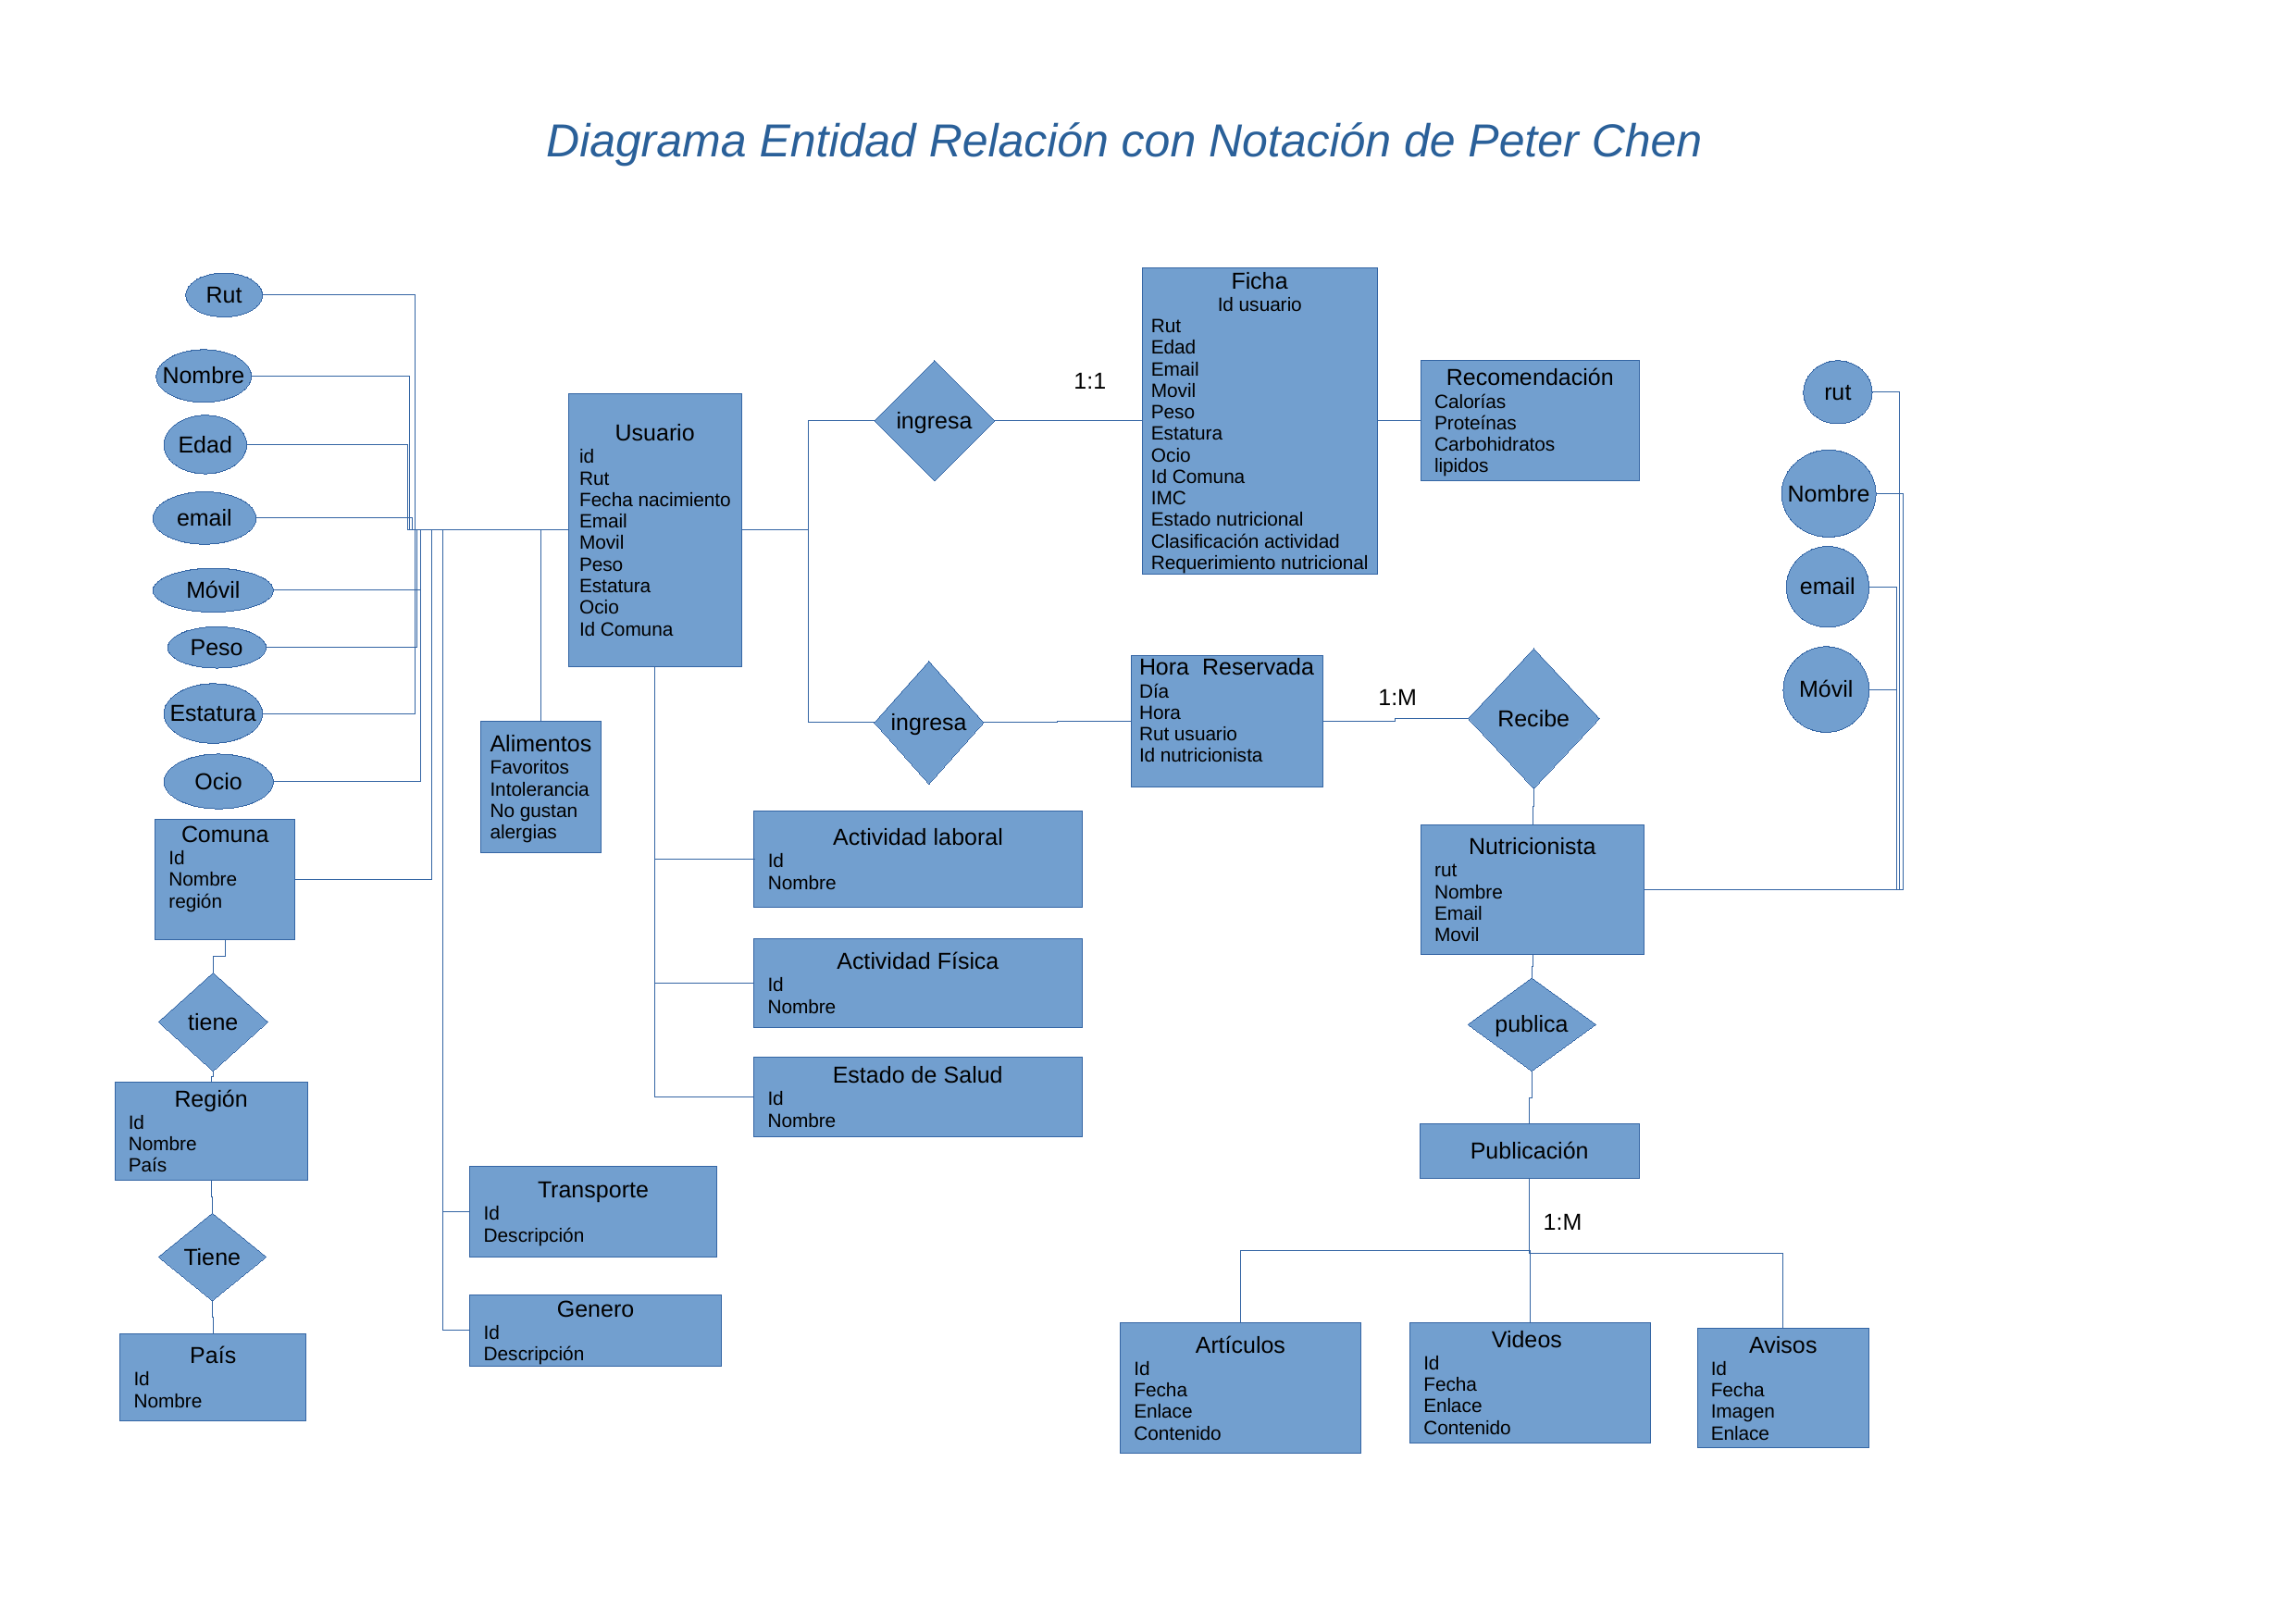

# Diagrama Entidad Relación con Notación de Peter Chen
Ficha
Id usuario
Rut
Edad
Email
Movil
Peso
Estatura
Ocio
Id Comuna
IMC
Estado nutricional
Clasificación actividad
Requerimiento nutricional
Rut
Nombre
ingresa
Recomendación
Calorías
Proteínas
Carbohidratos
lipidos
rut
1:1
Usuario
id
Rut
Fecha nacimiento
Email
Movil
Peso
Estatura
Ocio
Id Comuna
Edad
Nombre
email
email
Móvil
Peso
Móvil
Recibe
Hora Reservada
Día
Hora
Rut usuario
Id nutricionista
ingresa
1:M
Estatura
Alimentos
Favoritos
Intolerancia
No gustan
alergias
Ocio
Actividad laboral
Id
Nombre
Comuna
Id
Nombre
región
Nutricionista
rut
Nombre
Email
Movil
Actividad Física
Id
Nombre
tiene
publica
Estado de Salud
Id
Nombre
Región
Id
Nombre
País
Publicación
Transporte
Id
Descripción
1:M
Tiene
Genero
Id
Descripción
Artículos
Id
Fecha
Enlace
Contenido
Videos
Id
Fecha
Enlace
Contenido
Avisos
Id
Fecha
Imagen
Enlace
País
Id
Nombre